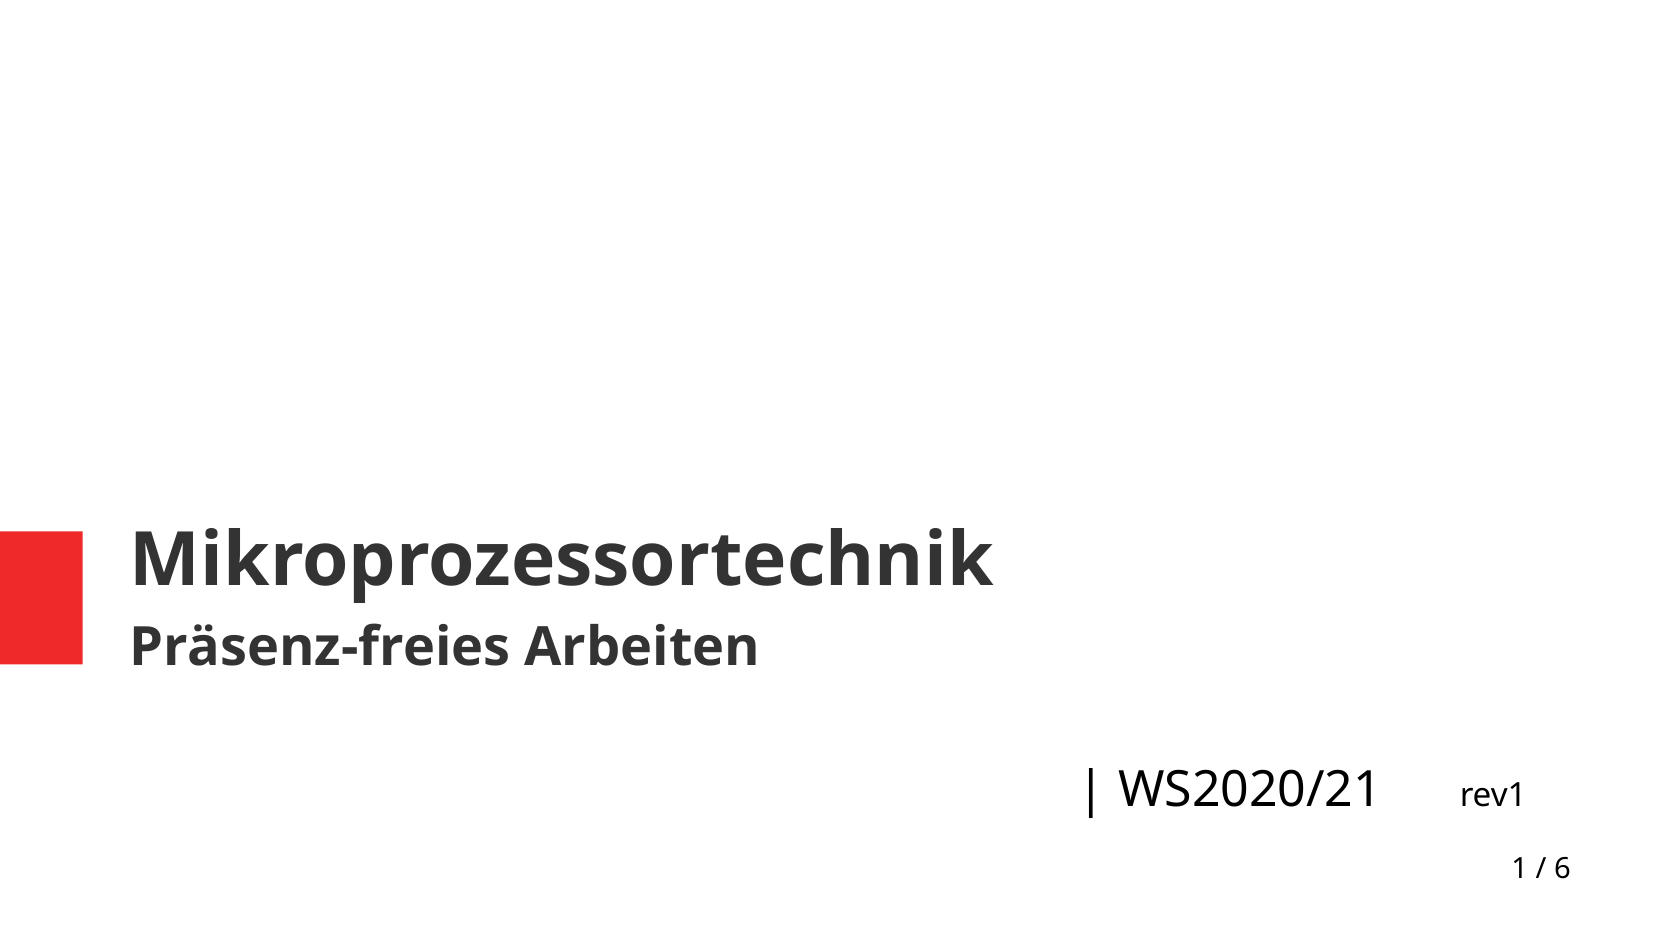

# Mikroprozessortechnik Präsenz-freies Arbeiten
| WS2020/21 	 rev1
1